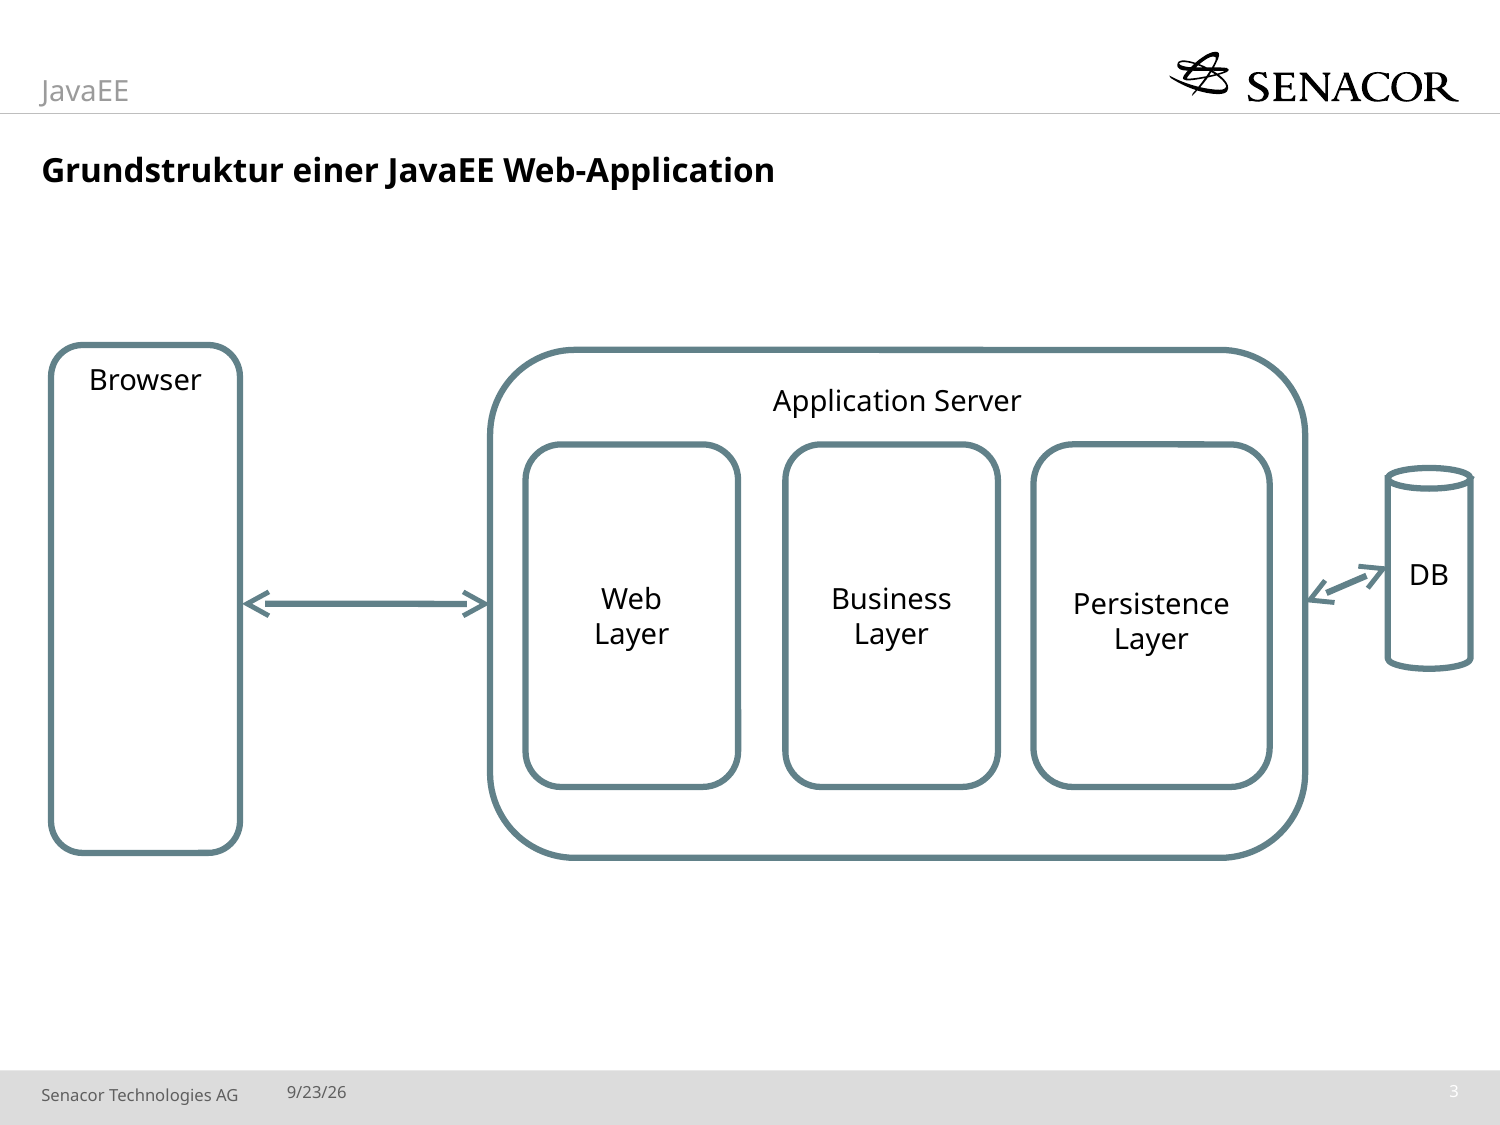

JavaEE
# Grundstruktur einer JavaEE Web-Application
Browser
Application Server
Web
Layer
Business
Layer
Persistence
Layer
DB